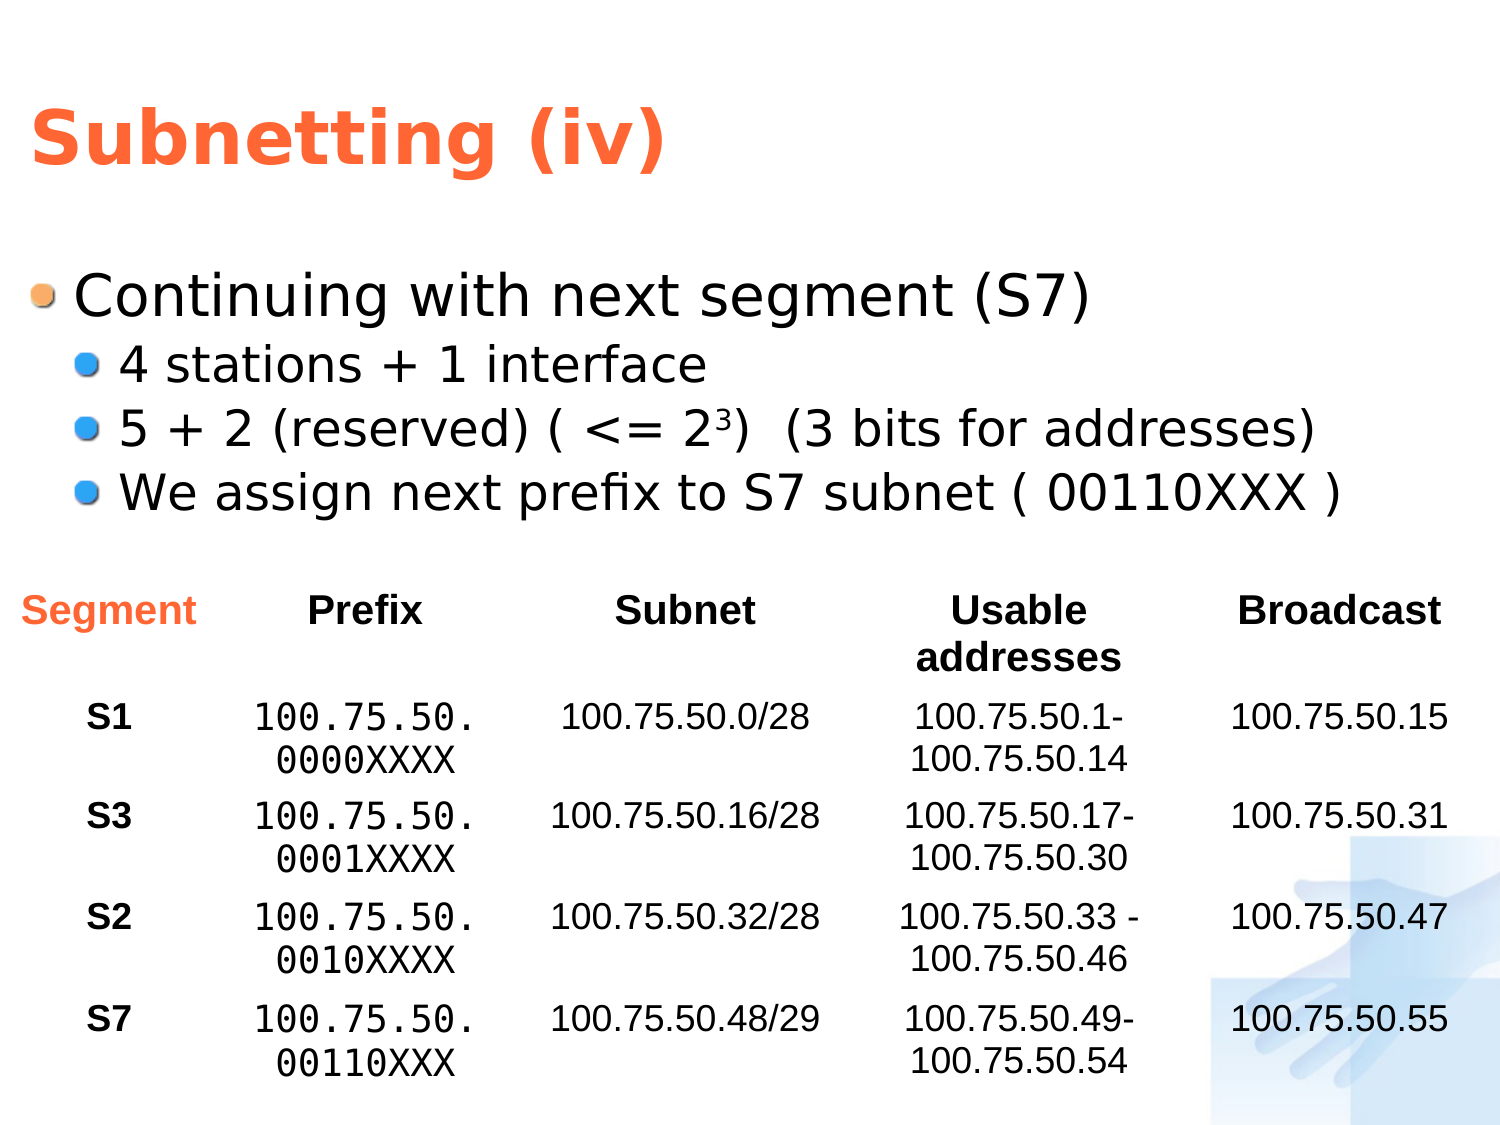

# Subnetting (iv)
Continuing with next segment (S7)
4 stations + 1 interface
5 + 2 (reserved) ( <= 23) (3 bits for addresses)
We assign next prefix to S7 subnet ( 00110XXX )
| Segment | Prefix | Subnet | Usable addresses | Broadcast |
| --- | --- | --- | --- | --- |
| S1 | 100.75.50. 0000XXXX | 100.75.50.0/28 | 100.75.50.1-100.75.50.14 | 100.75.50.15 |
| S3 | 100.75.50. 0001XXXX | 100.75.50.16/28 | 100.75.50.17-100.75.50.30 | 100.75.50.31 |
| S2 | 100.75.50. 0010XXXX | 100.75.50.32/28 | 100.75.50.33 - 100.75.50.46 | 100.75.50.47 |
| S7 | 100.75.50. 00110XXX | 100.75.50.48/29 | 100.75.50.49- 100.75.50.54 | 100.75.50.55 |